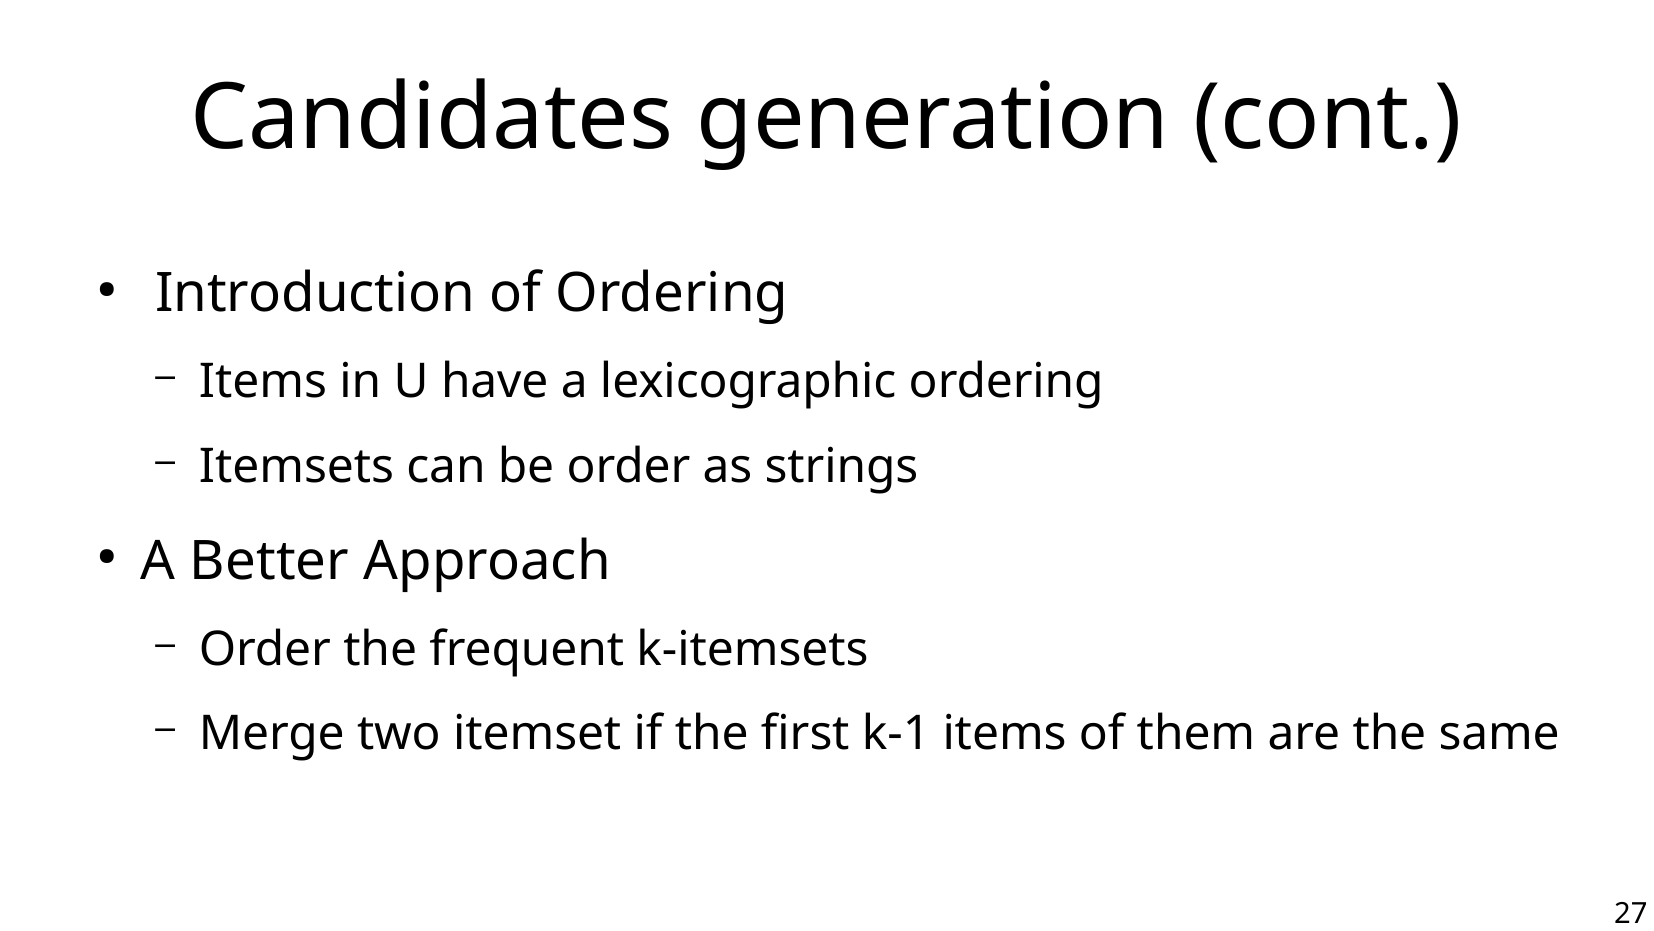

# Candidates generation (cont.)
 Introduction of Ordering
Items in U have a lexicographic ordering
Itemsets can be order as strings
A Better Approach
Order the frequent k-itemsets
Merge two itemset if the first k-1 items of them are the same
27